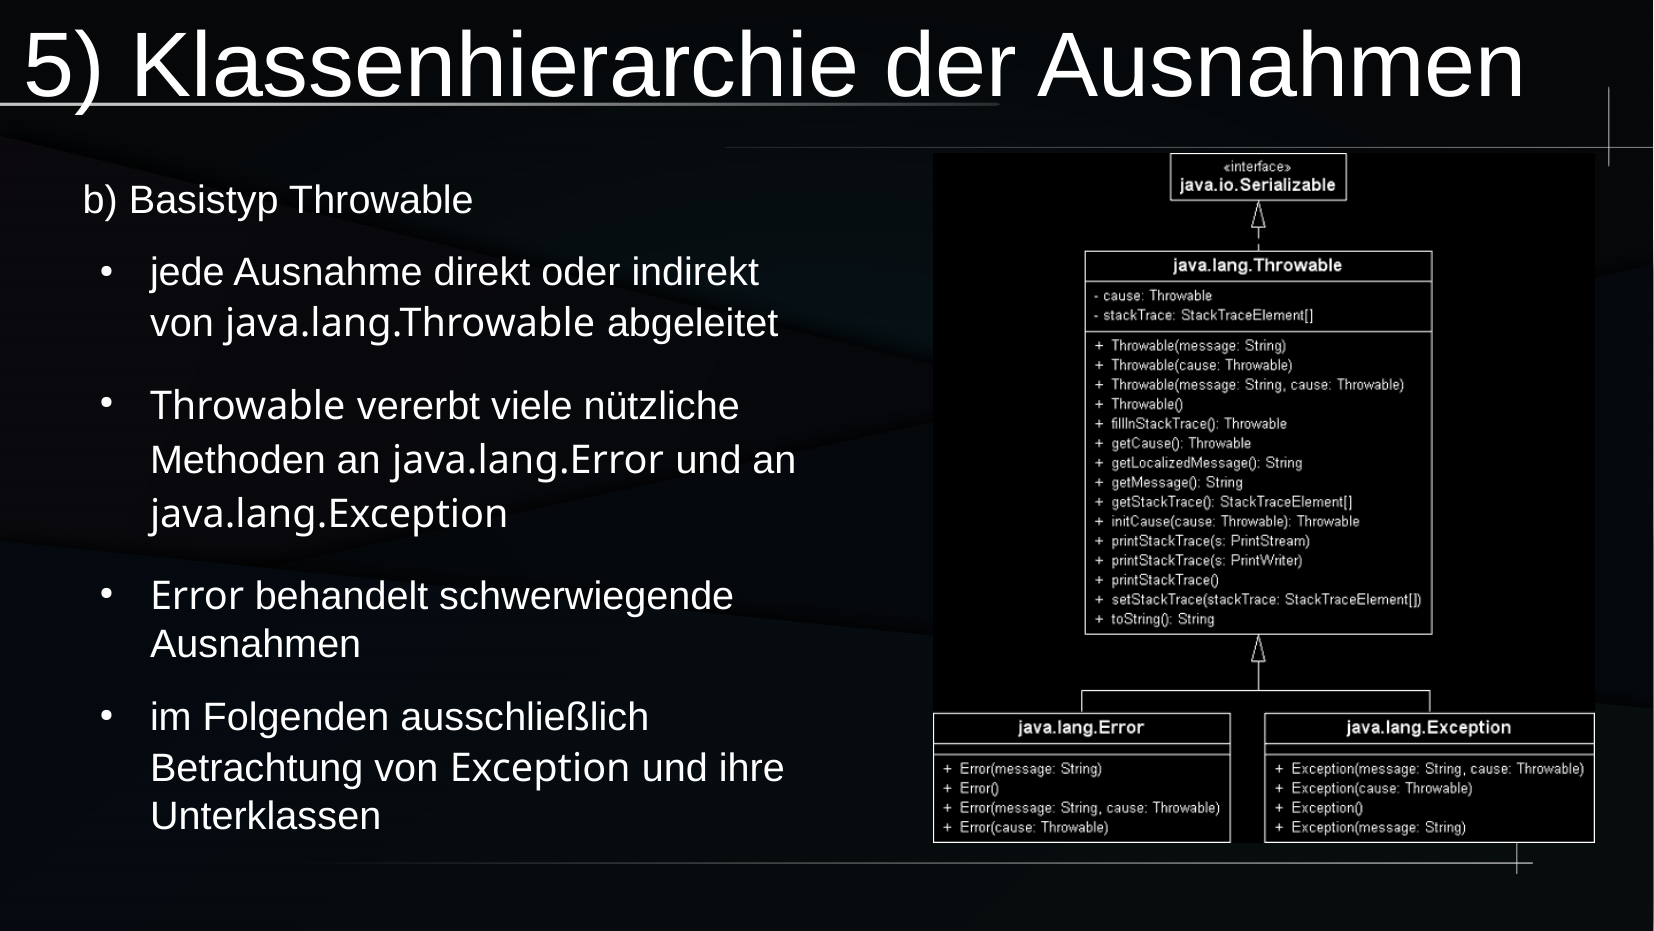

5) Klassenhierarchie der Ausnahmen
# b) Basistyp Throwable
jede Ausnahme direkt oder indirekt von java.lang.Throwable abgeleitet
Throwable vererbt viele nützliche Methoden an java.lang.Error und an java.lang.Exception
Error behandelt schwerwiegende Ausnahmen
im Folgenden ausschließlich Betrachtung von Exception und ihre Unterklassen